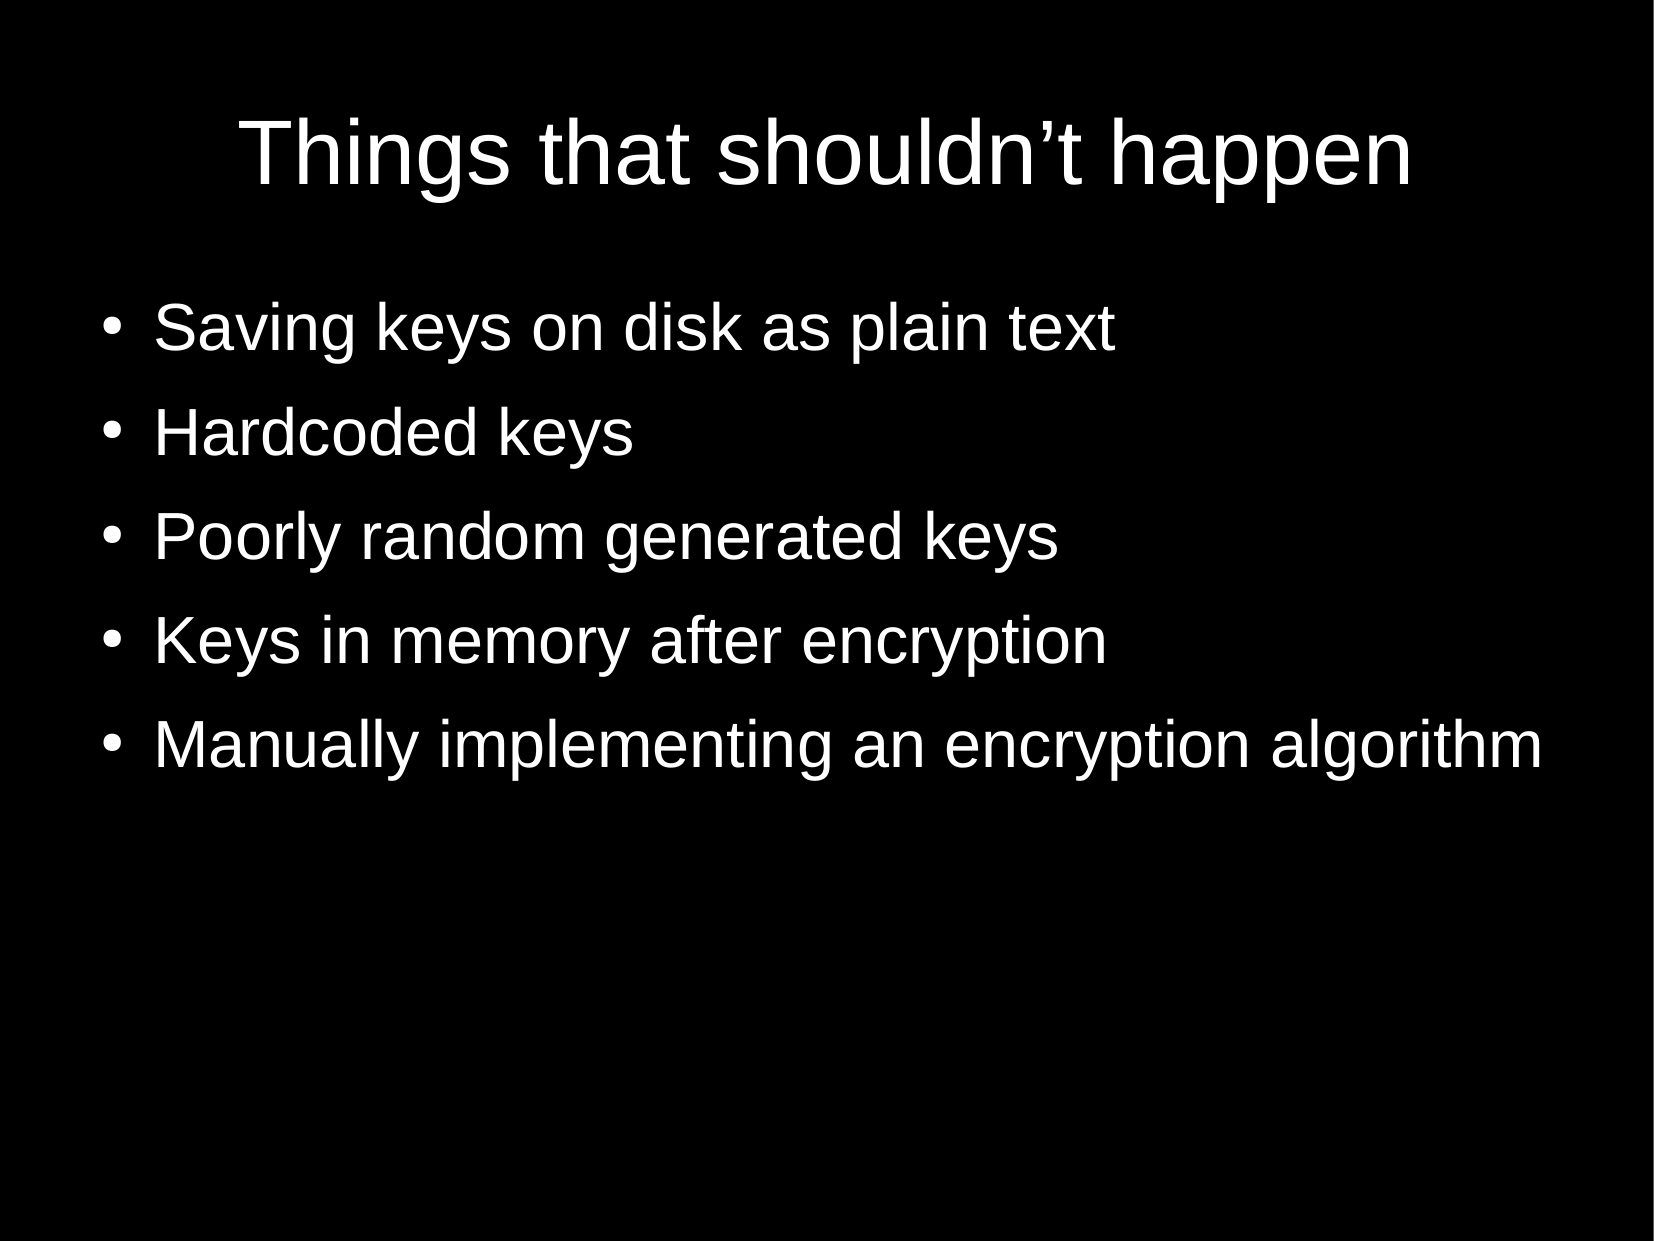

# Things that shouldn’t happen
Saving keys on disk as plain text
Hardcoded keys
Poorly random generated keys
Keys in memory after encryption
Manually implementing an encryption algorithm